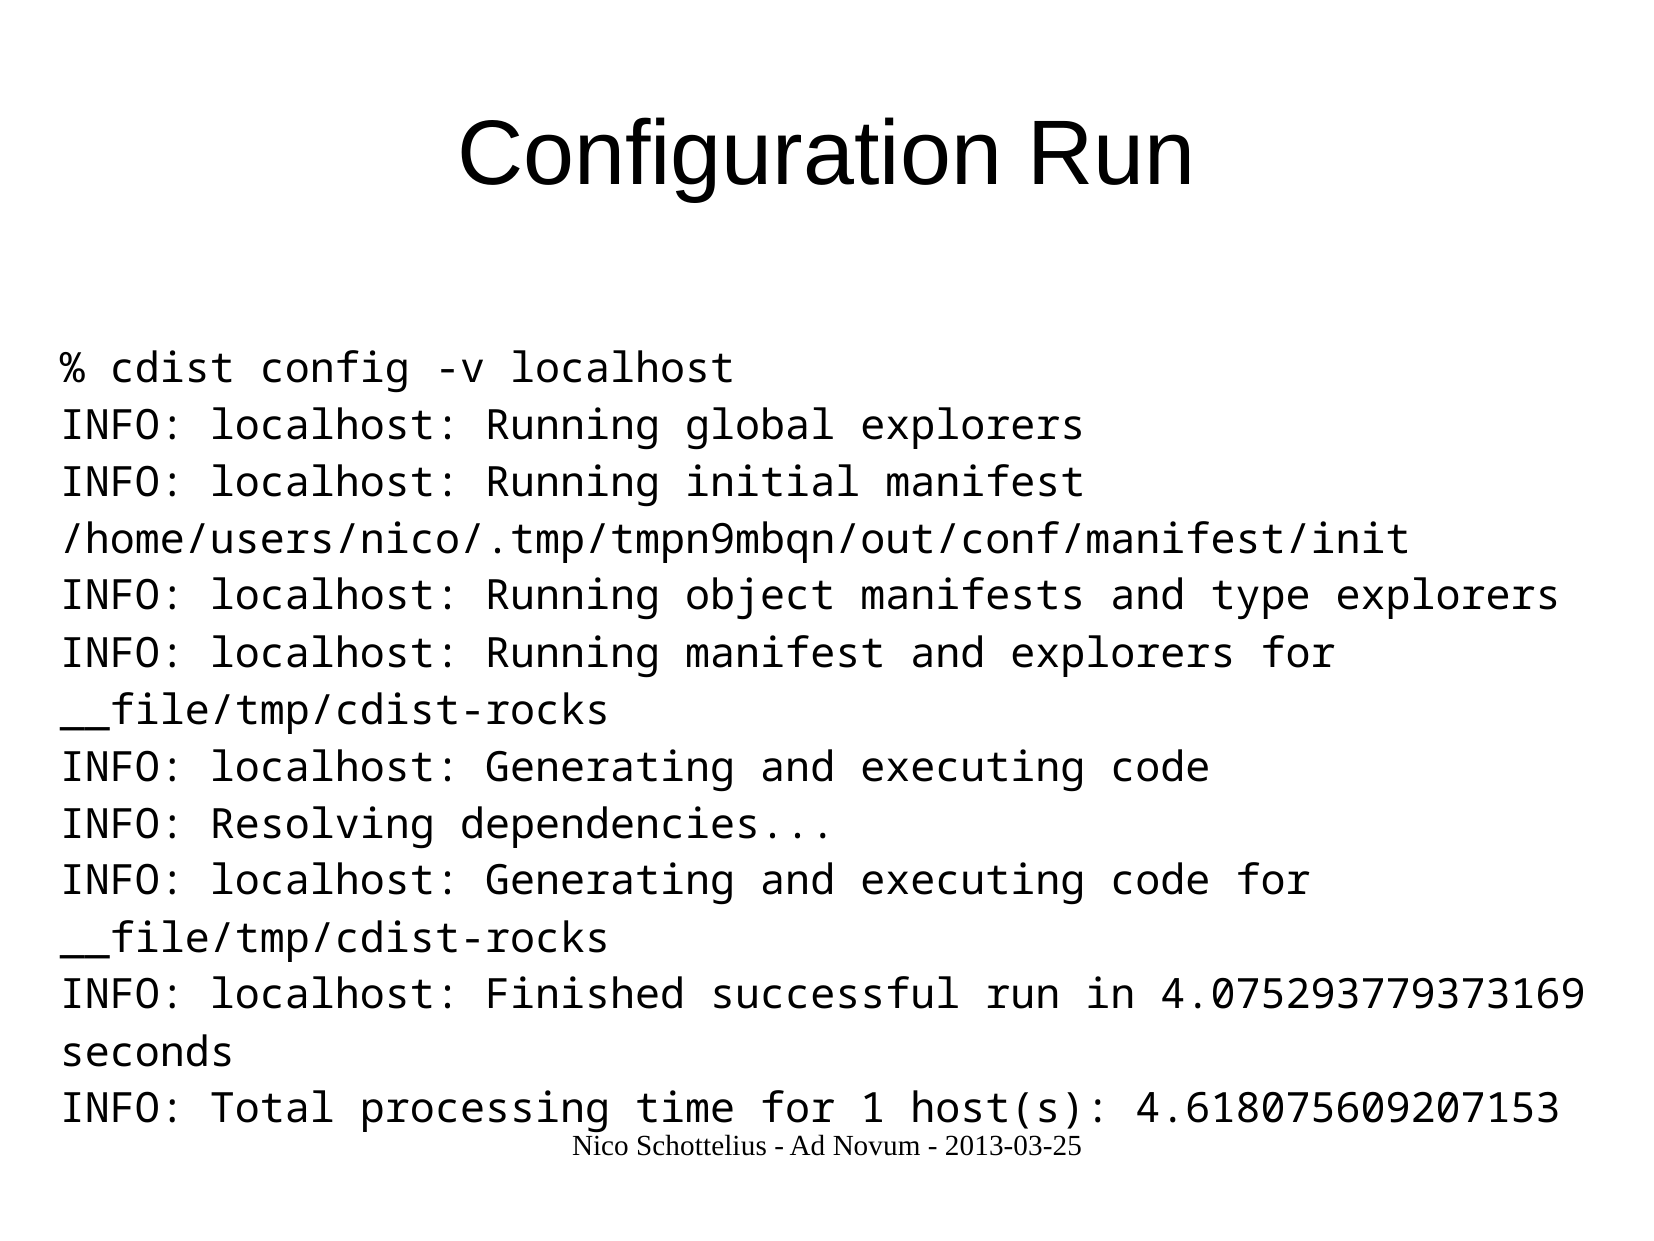

# Configuration Run
% cdist config -v localhost
INFO: localhost: Running global explorers
INFO: localhost: Running initial manifest /home/users/nico/.tmp/tmpn9mbqn/out/conf/manifest/init
INFO: localhost: Running object manifests and type explorers
INFO: localhost: Running manifest and explorers for __file/tmp/cdist-rocks
INFO: localhost: Generating and executing code
INFO: Resolving dependencies...
INFO: localhost: Generating and executing code for __file/tmp/cdist-rocks
INFO: localhost: Finished successful run in 4.075293779373169 seconds
INFO: Total processing time for 1 host(s): 4.618075609207153
Nico Schottelius - Ad Novum - 2013-03-25